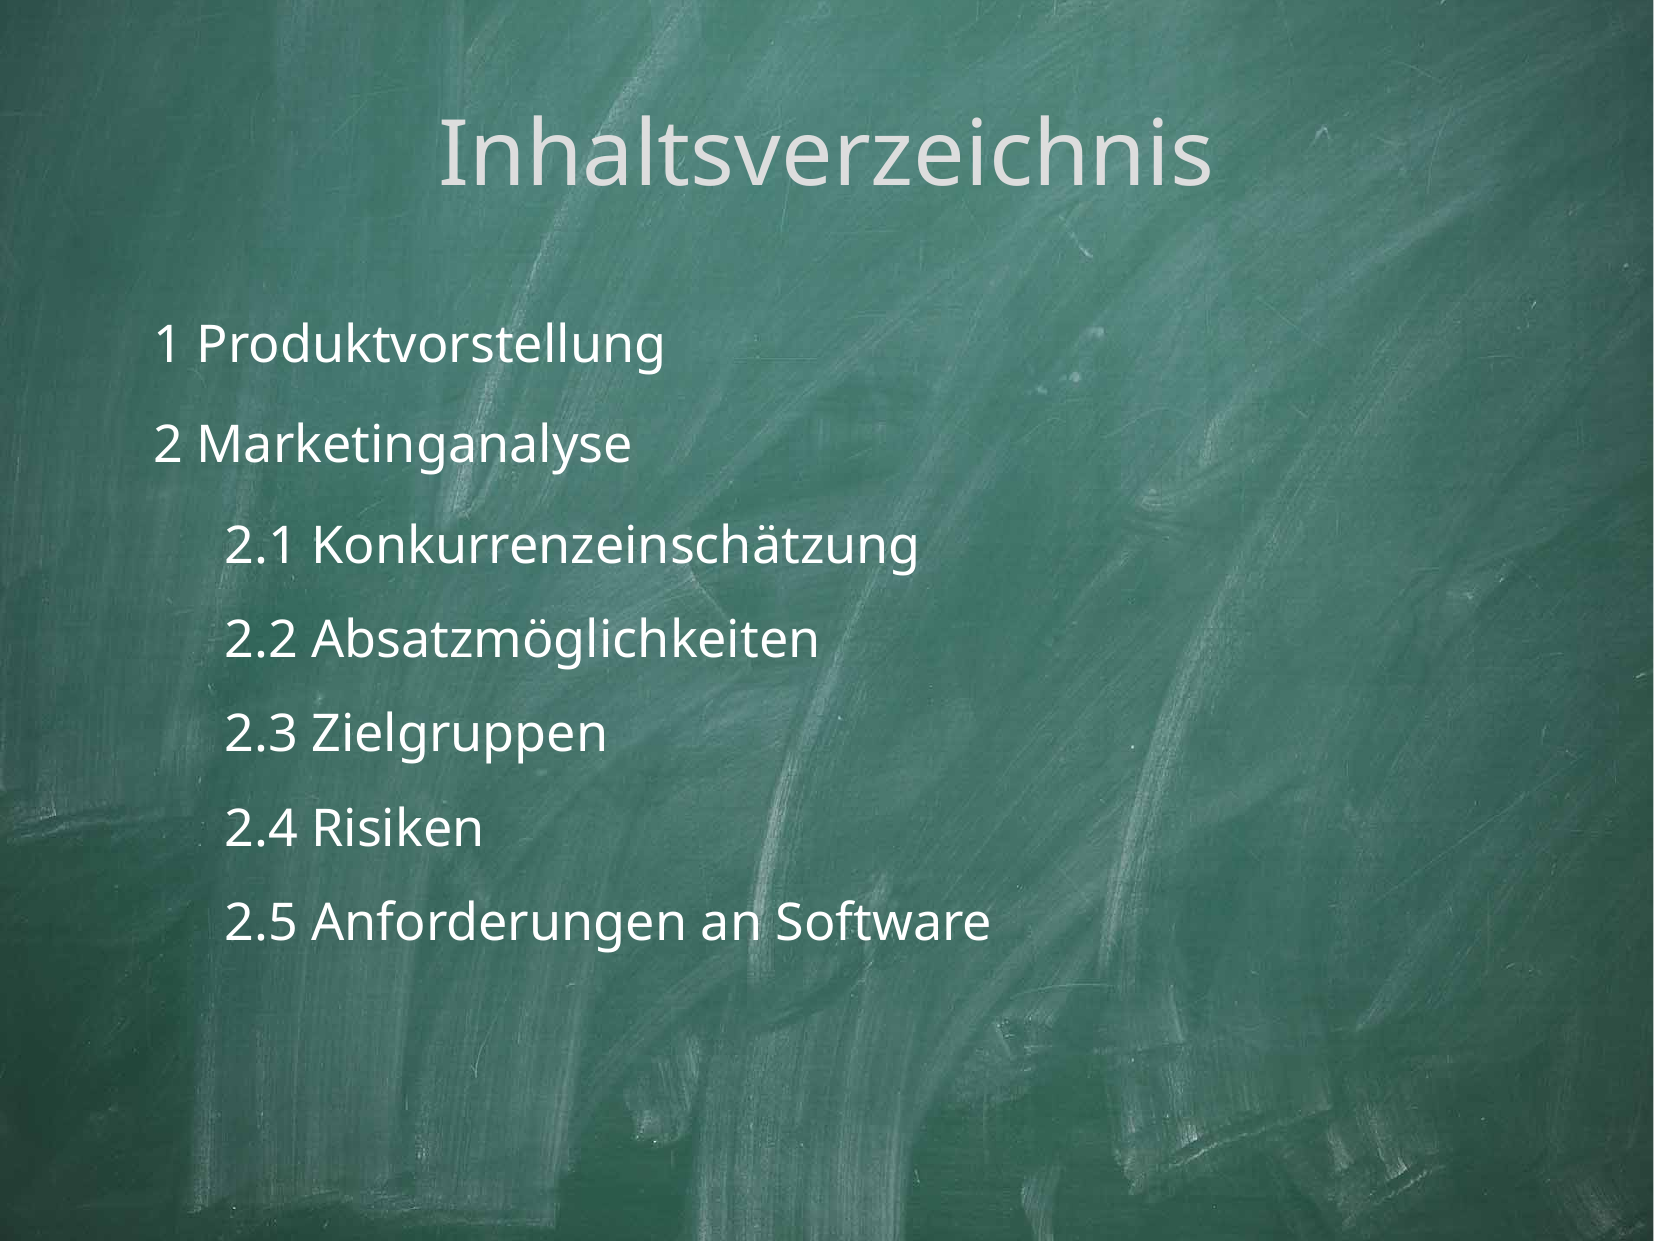

# Inhaltsverzeichnis
1 Produktvorstellung
2 Marketinganalyse
2.1 Konkurrenzeinschätzung
2.2 Absatzmöglichkeiten
2.3 Zielgruppen
2.4 Risiken
2.5 Anforderungen an Software
Mittelstufenprojekt: Personal Kanban